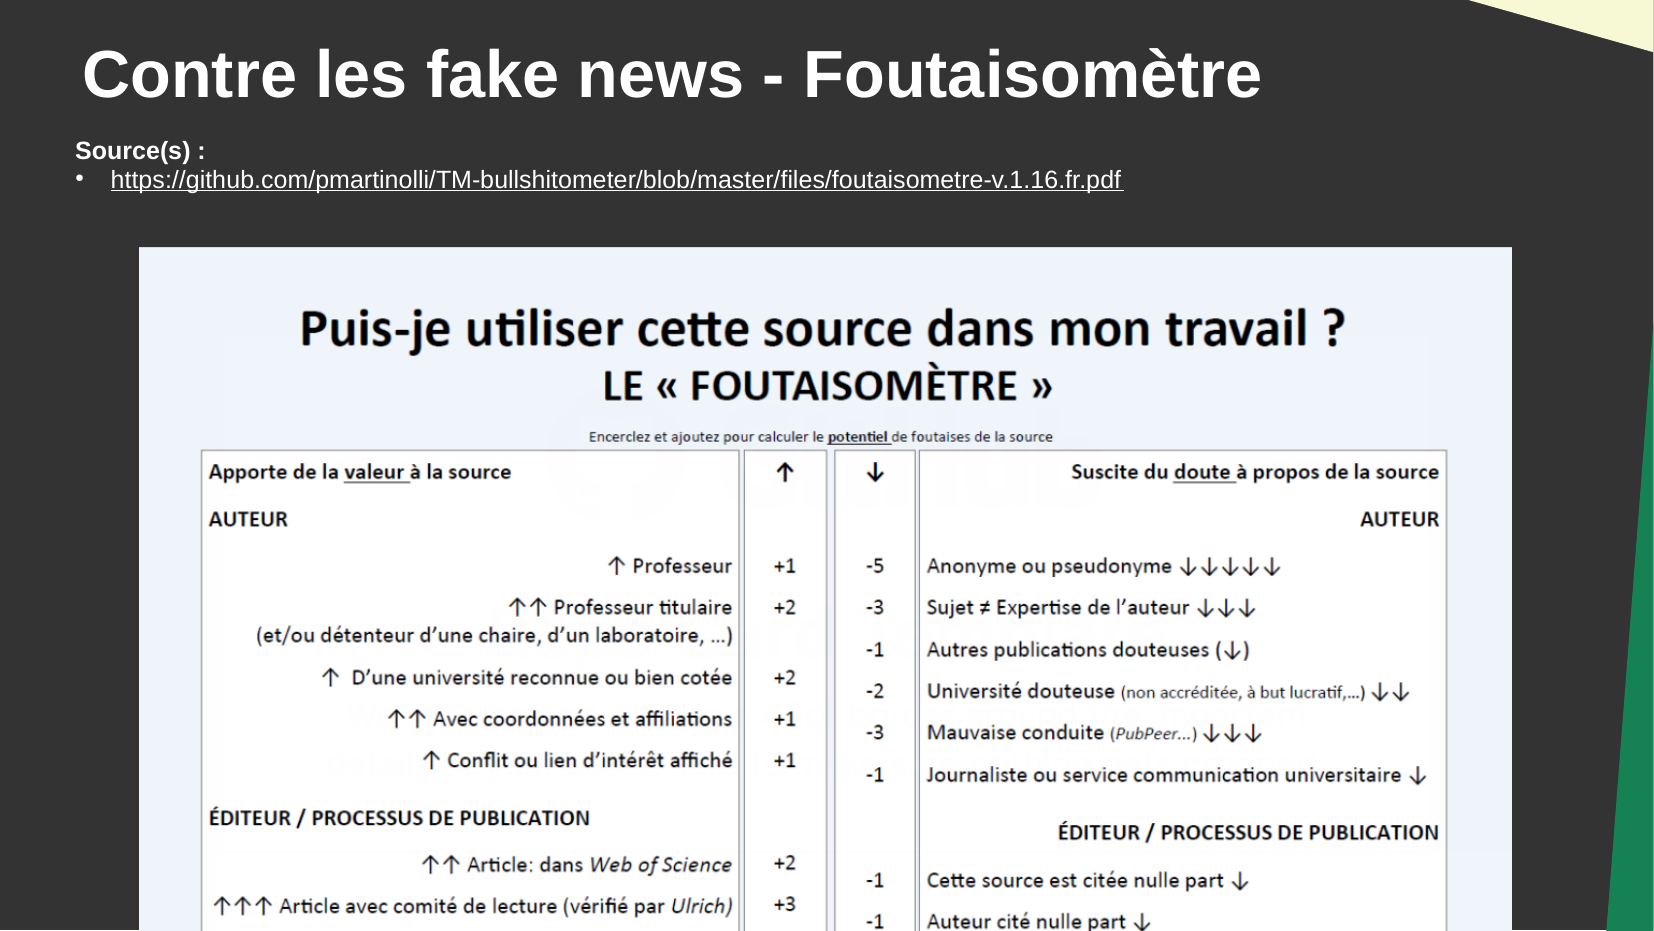

# Contre les fake news - Foutaisomètre
Source(s) :
https://github.com/pmartinolli/TM-bullshitometer/blob/master/files/foutaisometre-v.1.16.fr.pdf